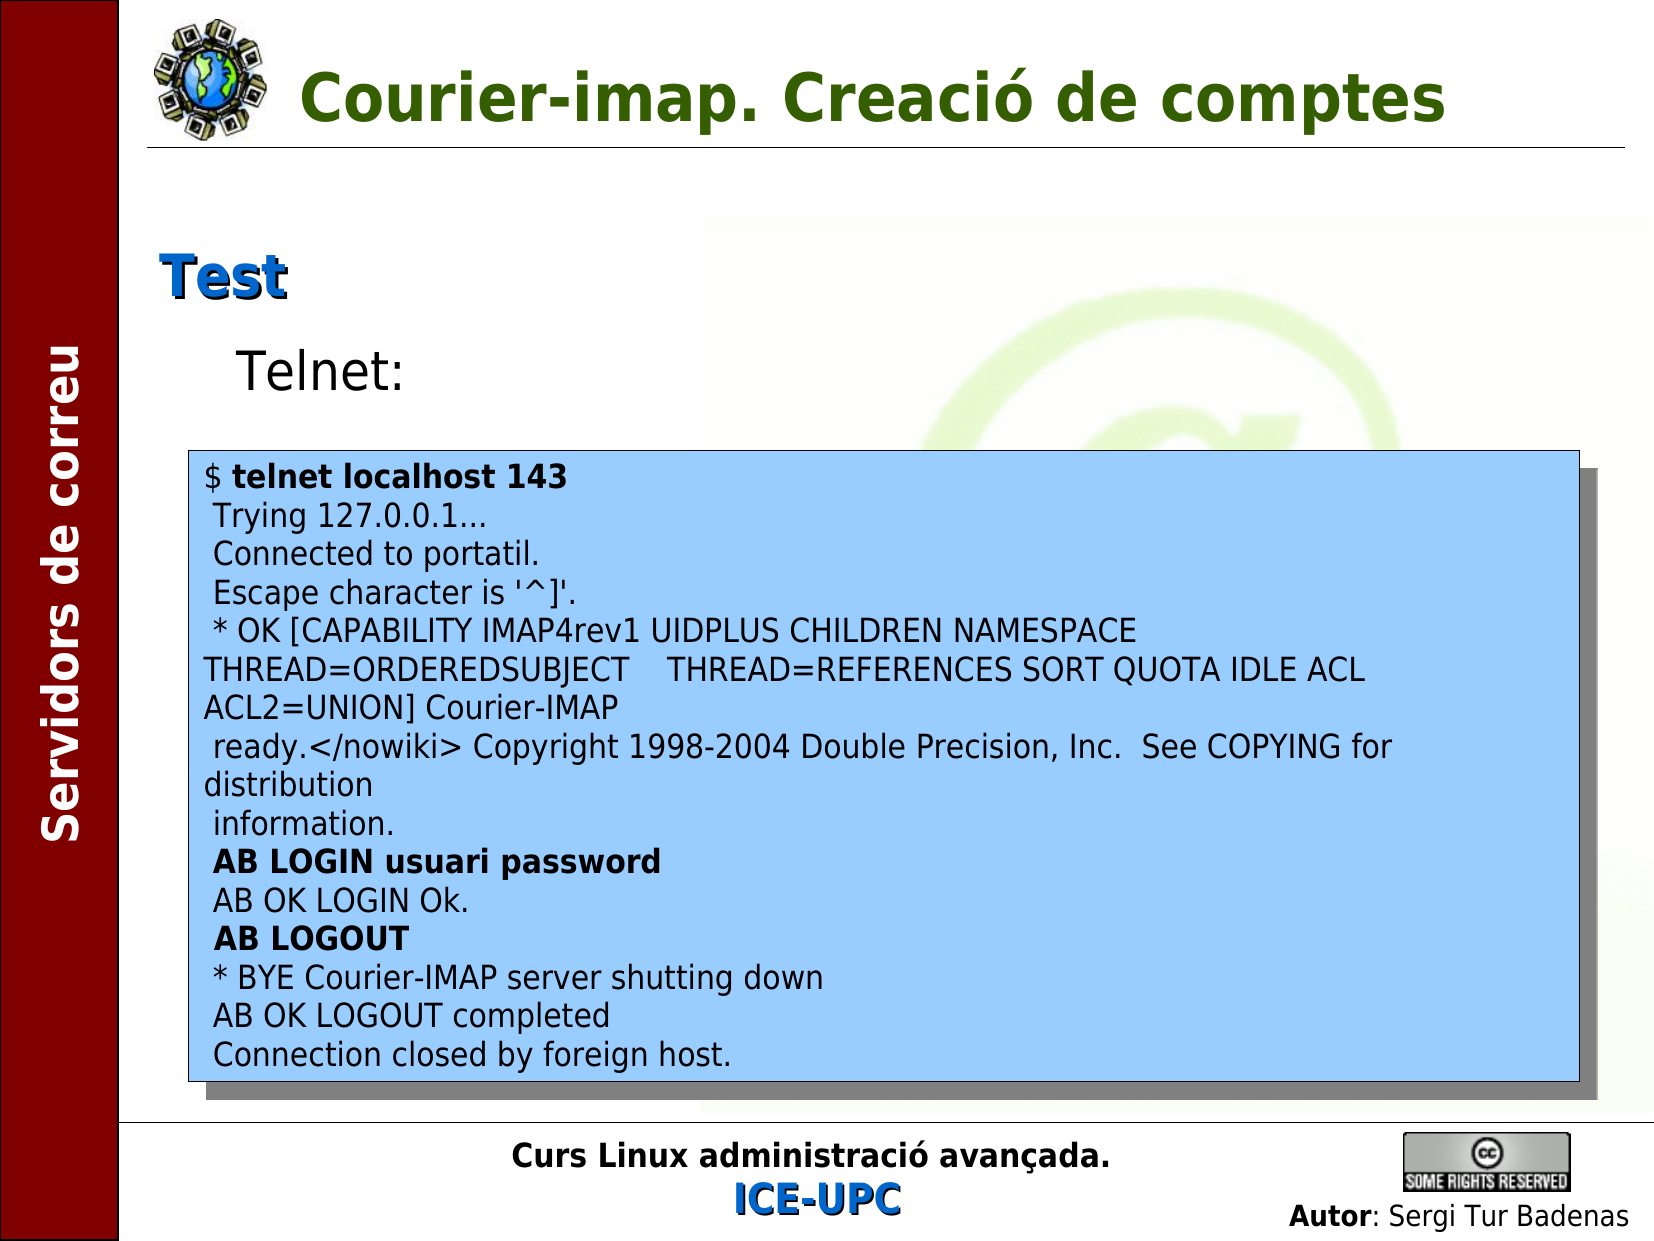

# Courier-imap. Creació de comptes
Test
Telnet:
$ telnet localhost 143
 Trying 127.0.0.1...
 Connected to portatil.
 Escape character is '^]'.
 * OK [CAPABILITY IMAP4rev1 UIDPLUS CHILDREN NAMESPACE THREAD=ORDEREDSUBJECT THREAD=REFERENCES SORT QUOTA IDLE ACL ACL2=UNION] Courier-IMAP
 ready.</nowiki> Copyright 1998-2004 Double Precision, Inc. See COPYING for distribution
 information.
 AB LOGIN usuari password
 AB OK LOGIN Ok.
 AB LOGOUT
 * BYE Courier-IMAP server shutting down
 AB OK LOGOUT completed
 Connection closed by foreign host.